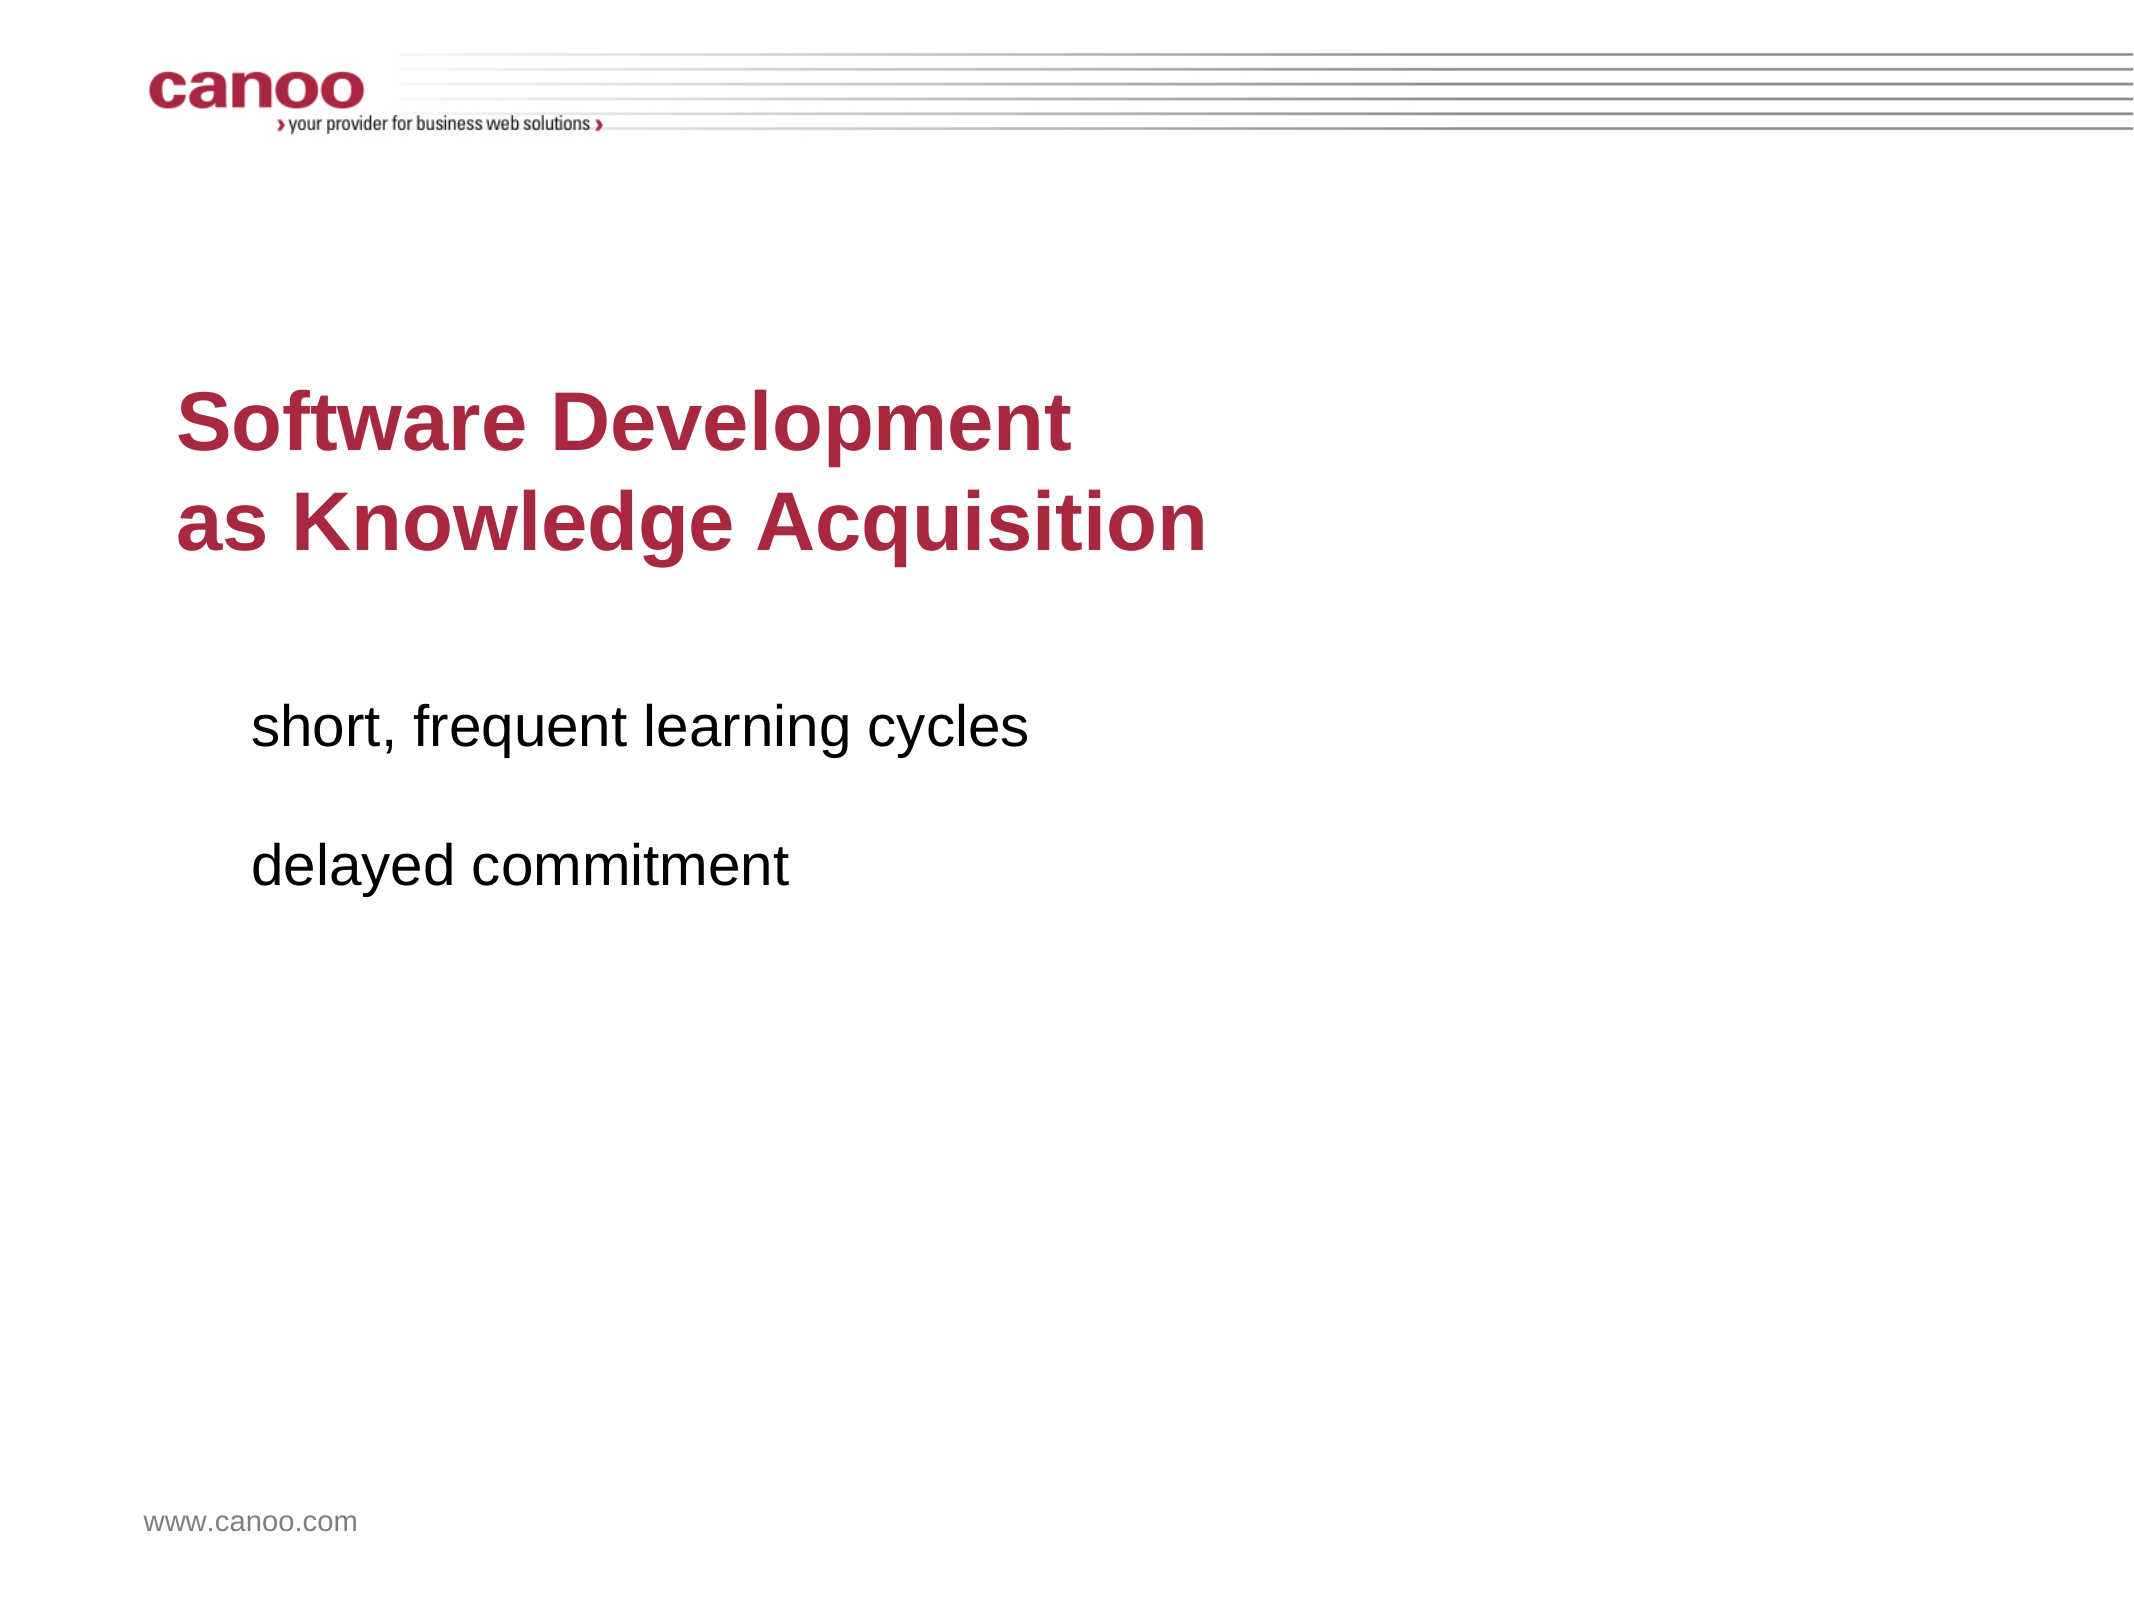

# Software Development as Knowledge Acquisition
short, frequent learning cycles
delayed commitment